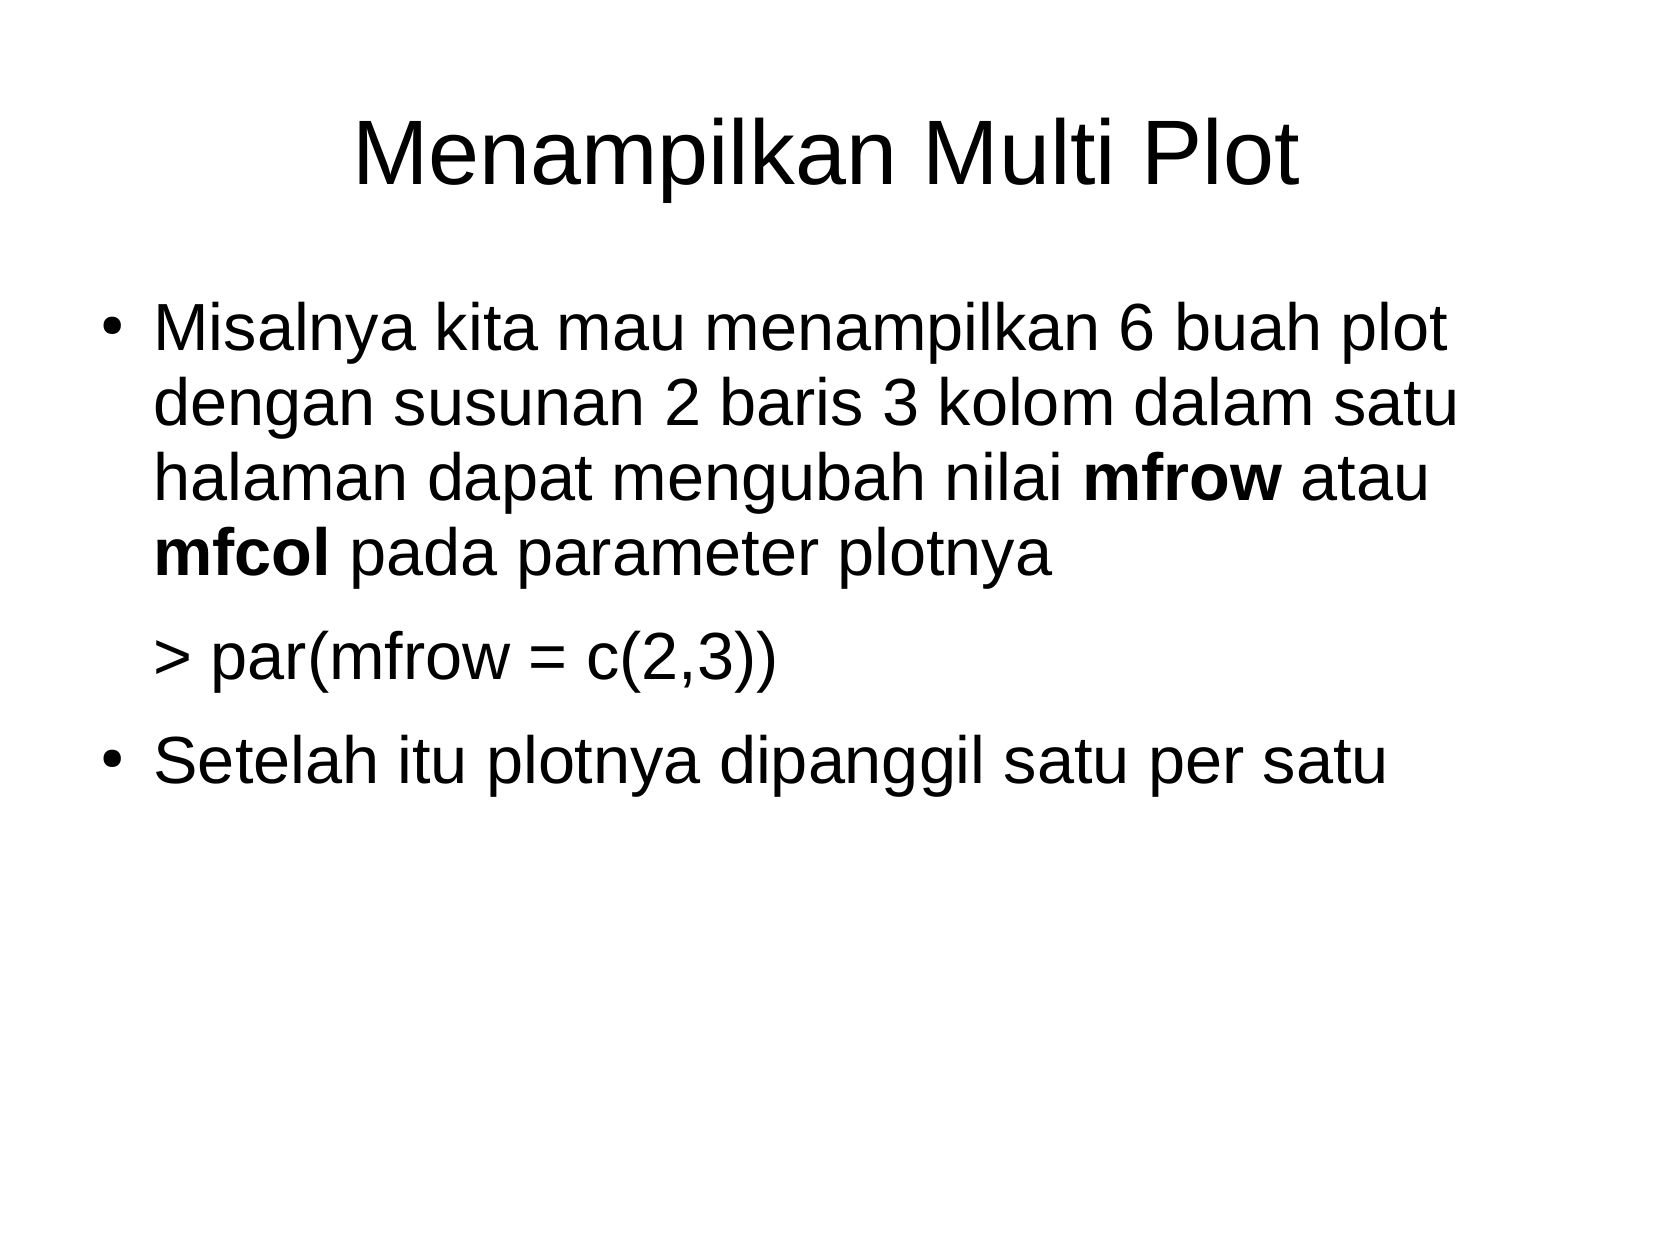

# Menampilkan Multi Plot
Misalnya kita mau menampilkan 6 buah plot dengan susunan 2 baris 3 kolom dalam satu halaman dapat mengubah nilai mfrow atau mfcol pada parameter plotnya
> par(mfrow = c(2,3))
Setelah itu plotnya dipanggil satu per satu